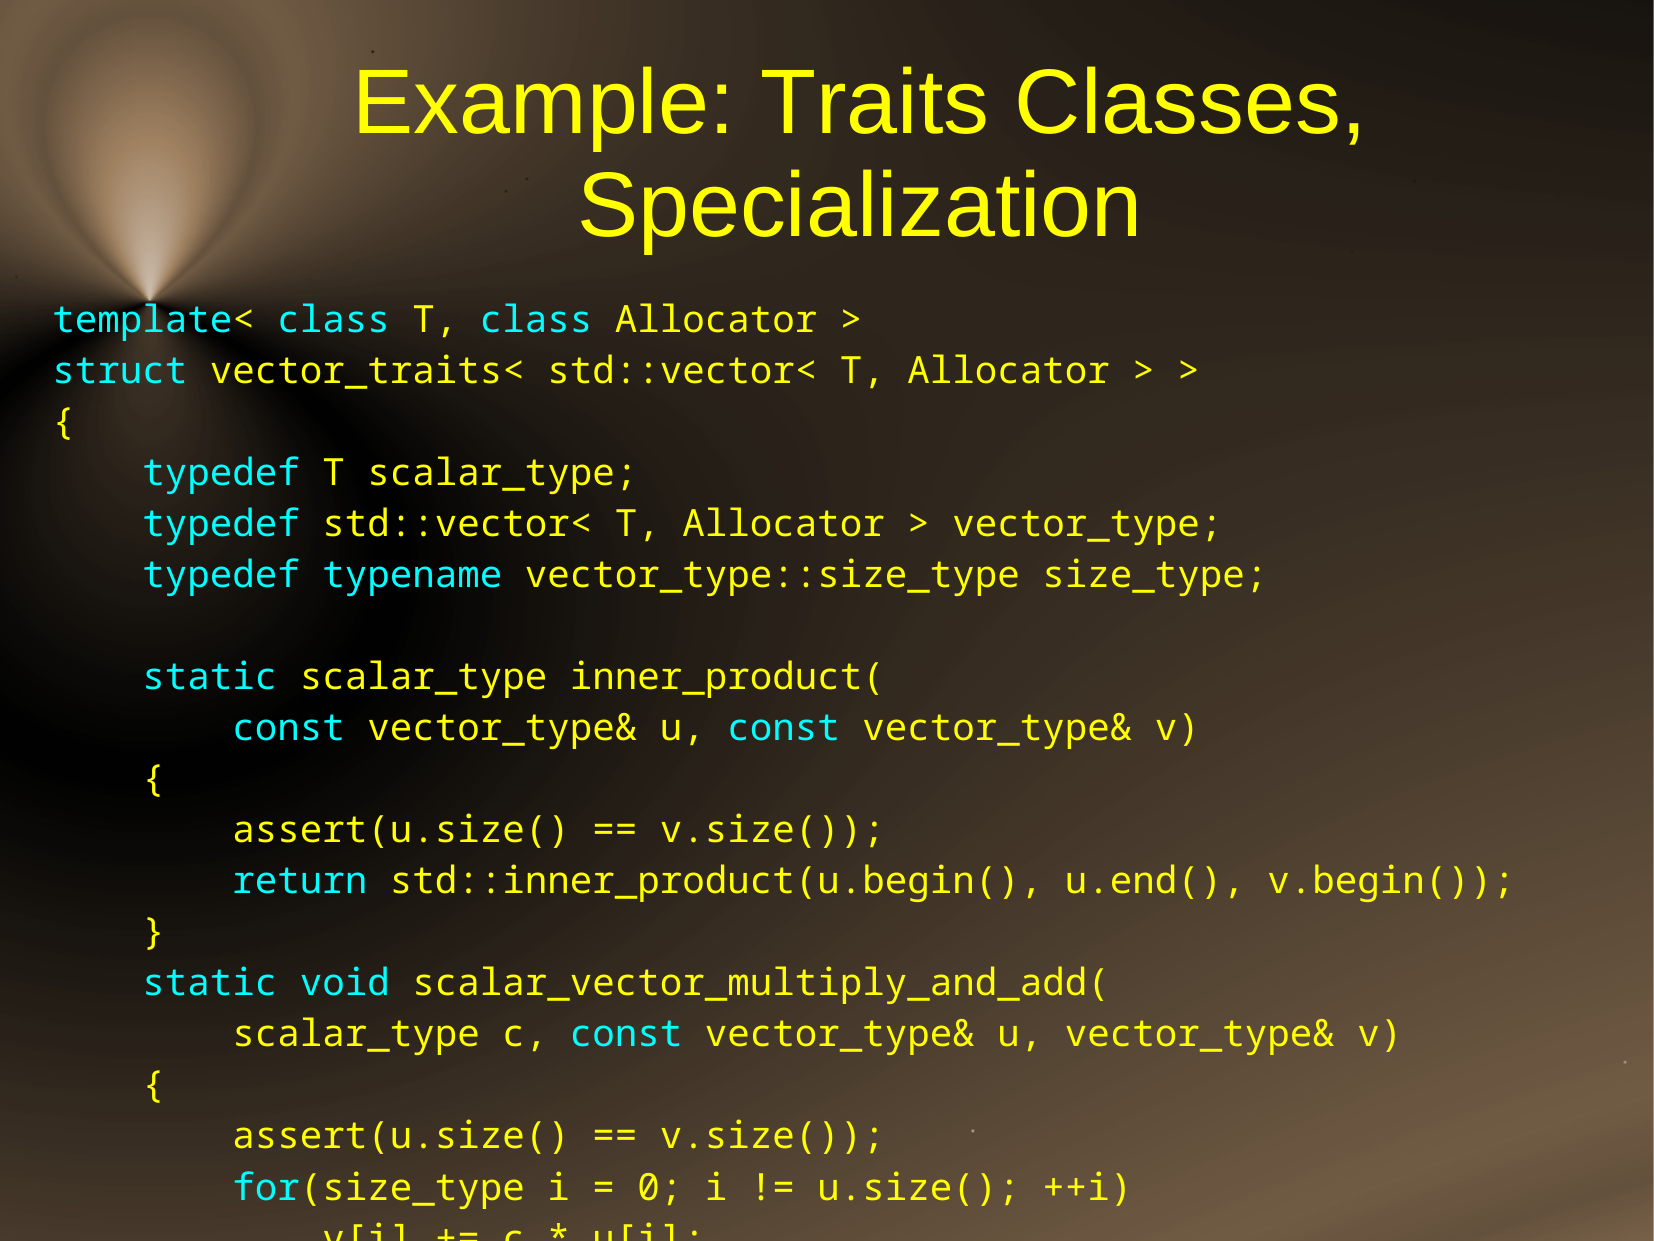

# Example: Traits Classes, Specialization
template< class T, class Allocator >
struct vector_traits< std::vector< T, Allocator > >
{
 typedef T scalar_type;
 typedef std::vector< T, Allocator > vector_type;
 typedef typename vector_type::size_type size_type;
 static scalar_type inner_product(
 const vector_type& u, const vector_type& v)
 {
 assert(u.size() == v.size());
 return std::inner_product(u.begin(), u.end(), v.begin());
 }
 static void scalar_vector_multiply_and_add(
 scalar_type c, const vector_type& u, vector_type& v)
 {
 assert(u.size() == v.size());
 for(size_type i = 0; i != u.size(); ++i)
 v[i] += c * u[i];
 }
 /* ... additional static member functions ... */
};